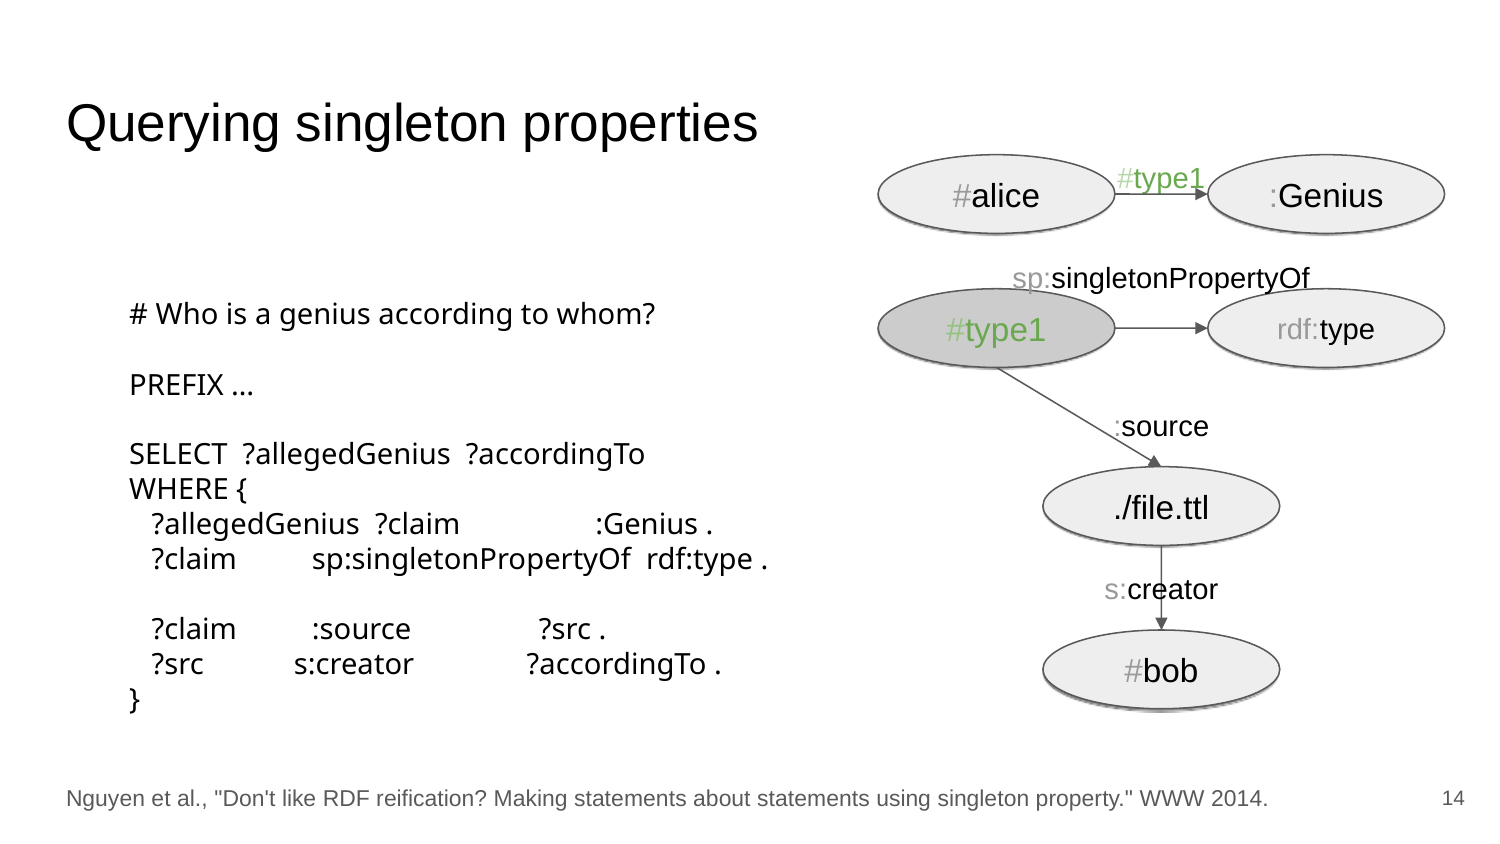

# Querying singleton properties
#type1
#alice
:Genius
sp:singletonPropertyOf
# Who is a genius according to whom?
PREFIX …
SELECT ?allegedGenius ?accordingTo
WHERE {
 ?allegedGenius ?claim :Genius .
 ?claim sp:singletonPropertyOf rdf:type .
 ?claim :source ?src .
 ?src s:creator ?accordingTo .
}
#type1
rdf:type
:source
./file.ttl
s:creator
#bob
Nguyen et al., "Don't like RDF reification? Making statements about statements using singleton property." WWW 2014.